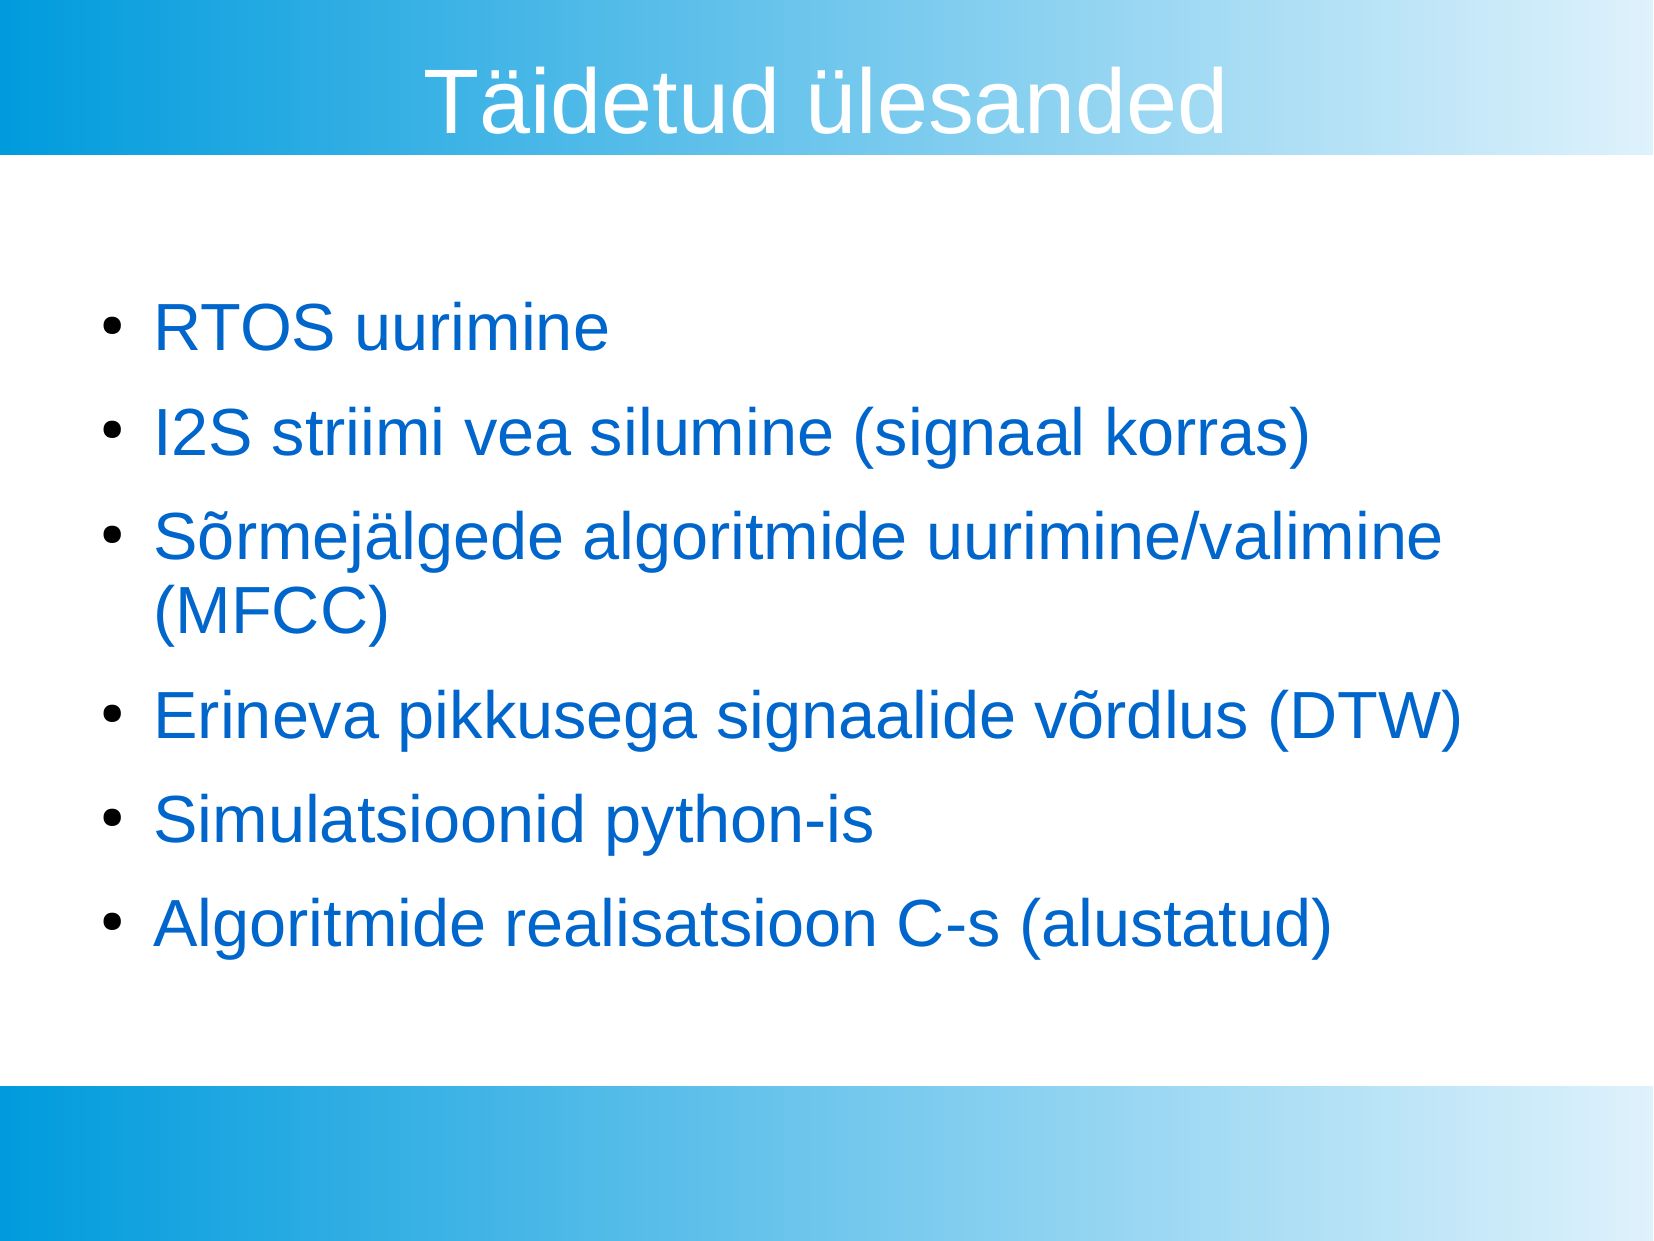

# Täidetud ülesanded
RTOS uurimine
I2S striimi vea silumine (signaal korras)
Sõrmejälgede algoritmide uurimine/valimine (MFCC)
Erineva pikkusega signaalide võrdlus (DTW)
Simulatsioonid python-is
Algoritmide realisatsioon C-s (alustatud)